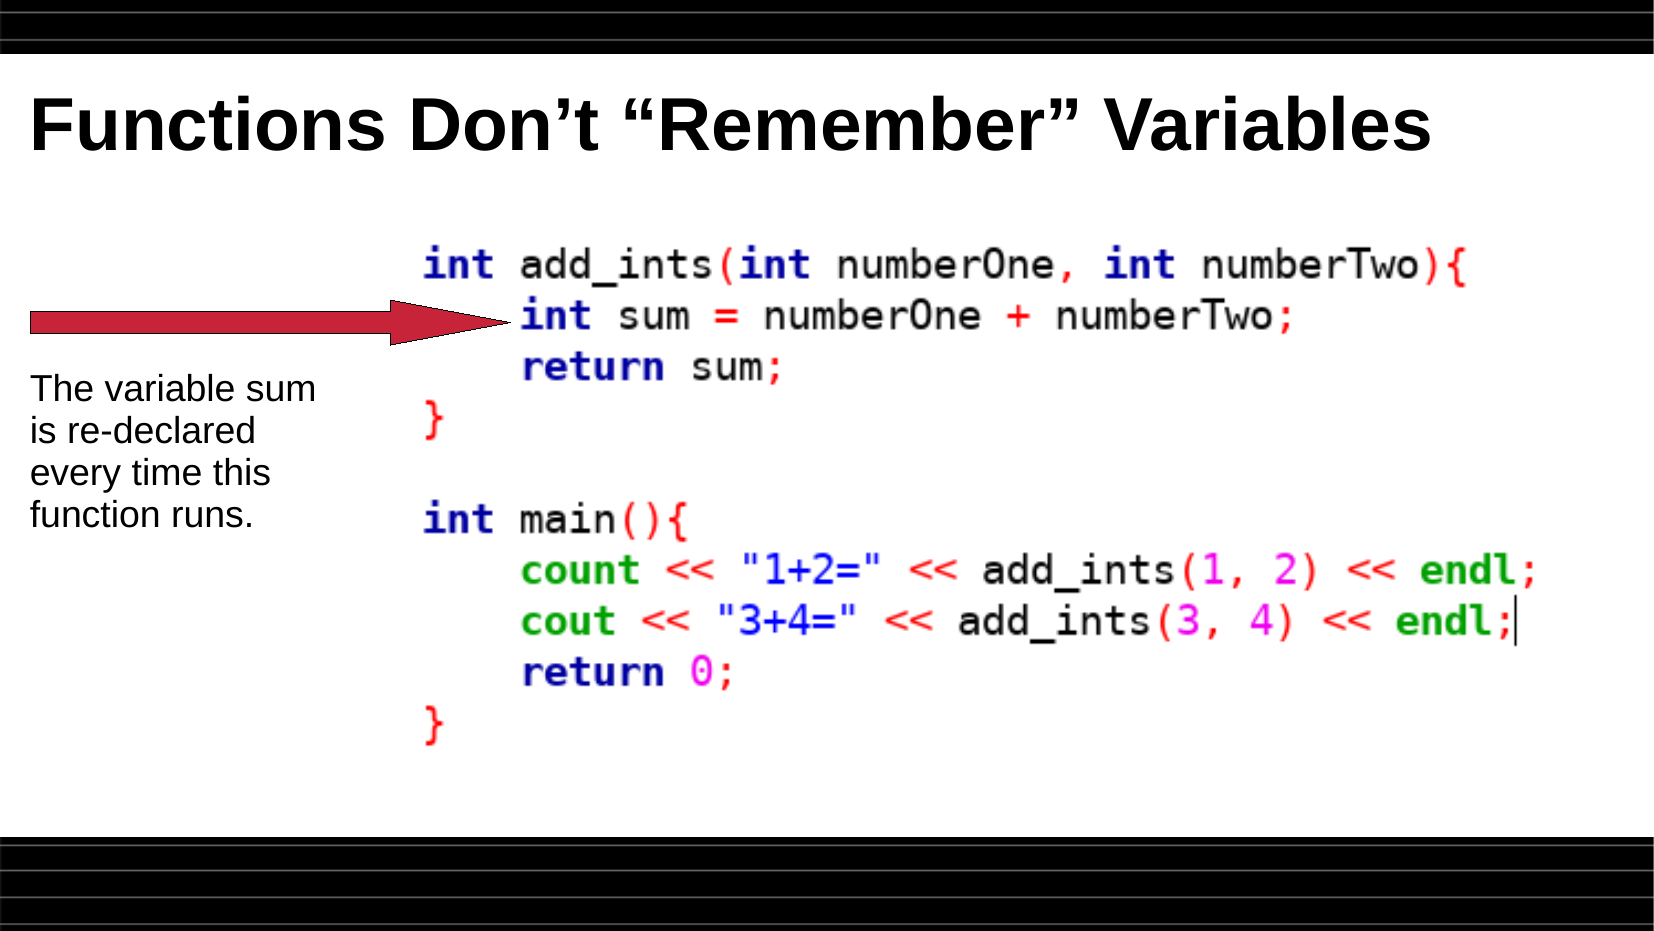

Functions Don’t “Remember” Variables
The variable sum is re-declared every time this function runs.